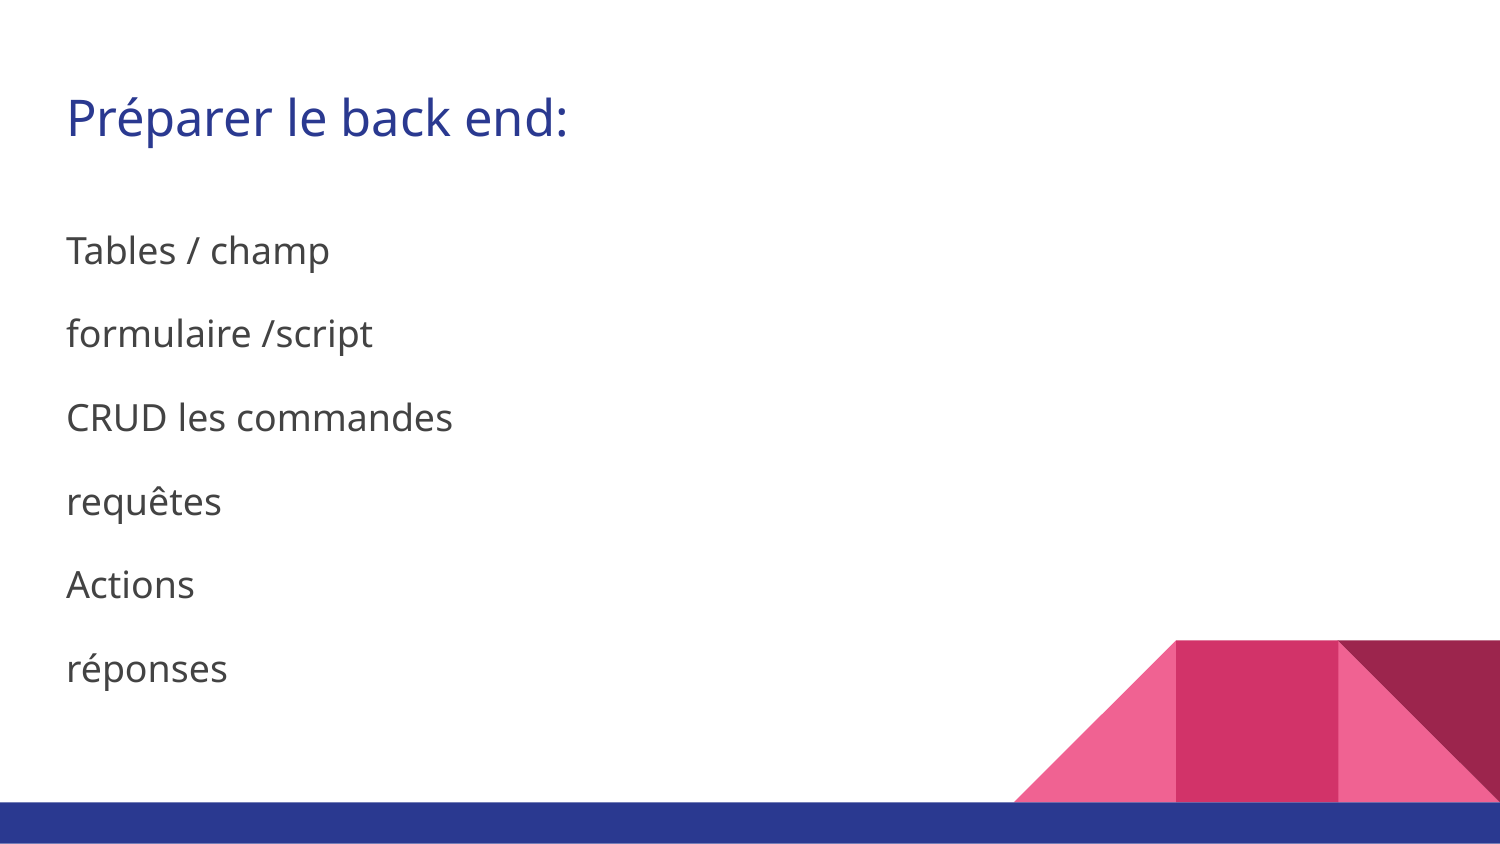

# Préparer le back end:
Tables / champ
formulaire /script
CRUD les commandes
requêtes
Actions
réponses